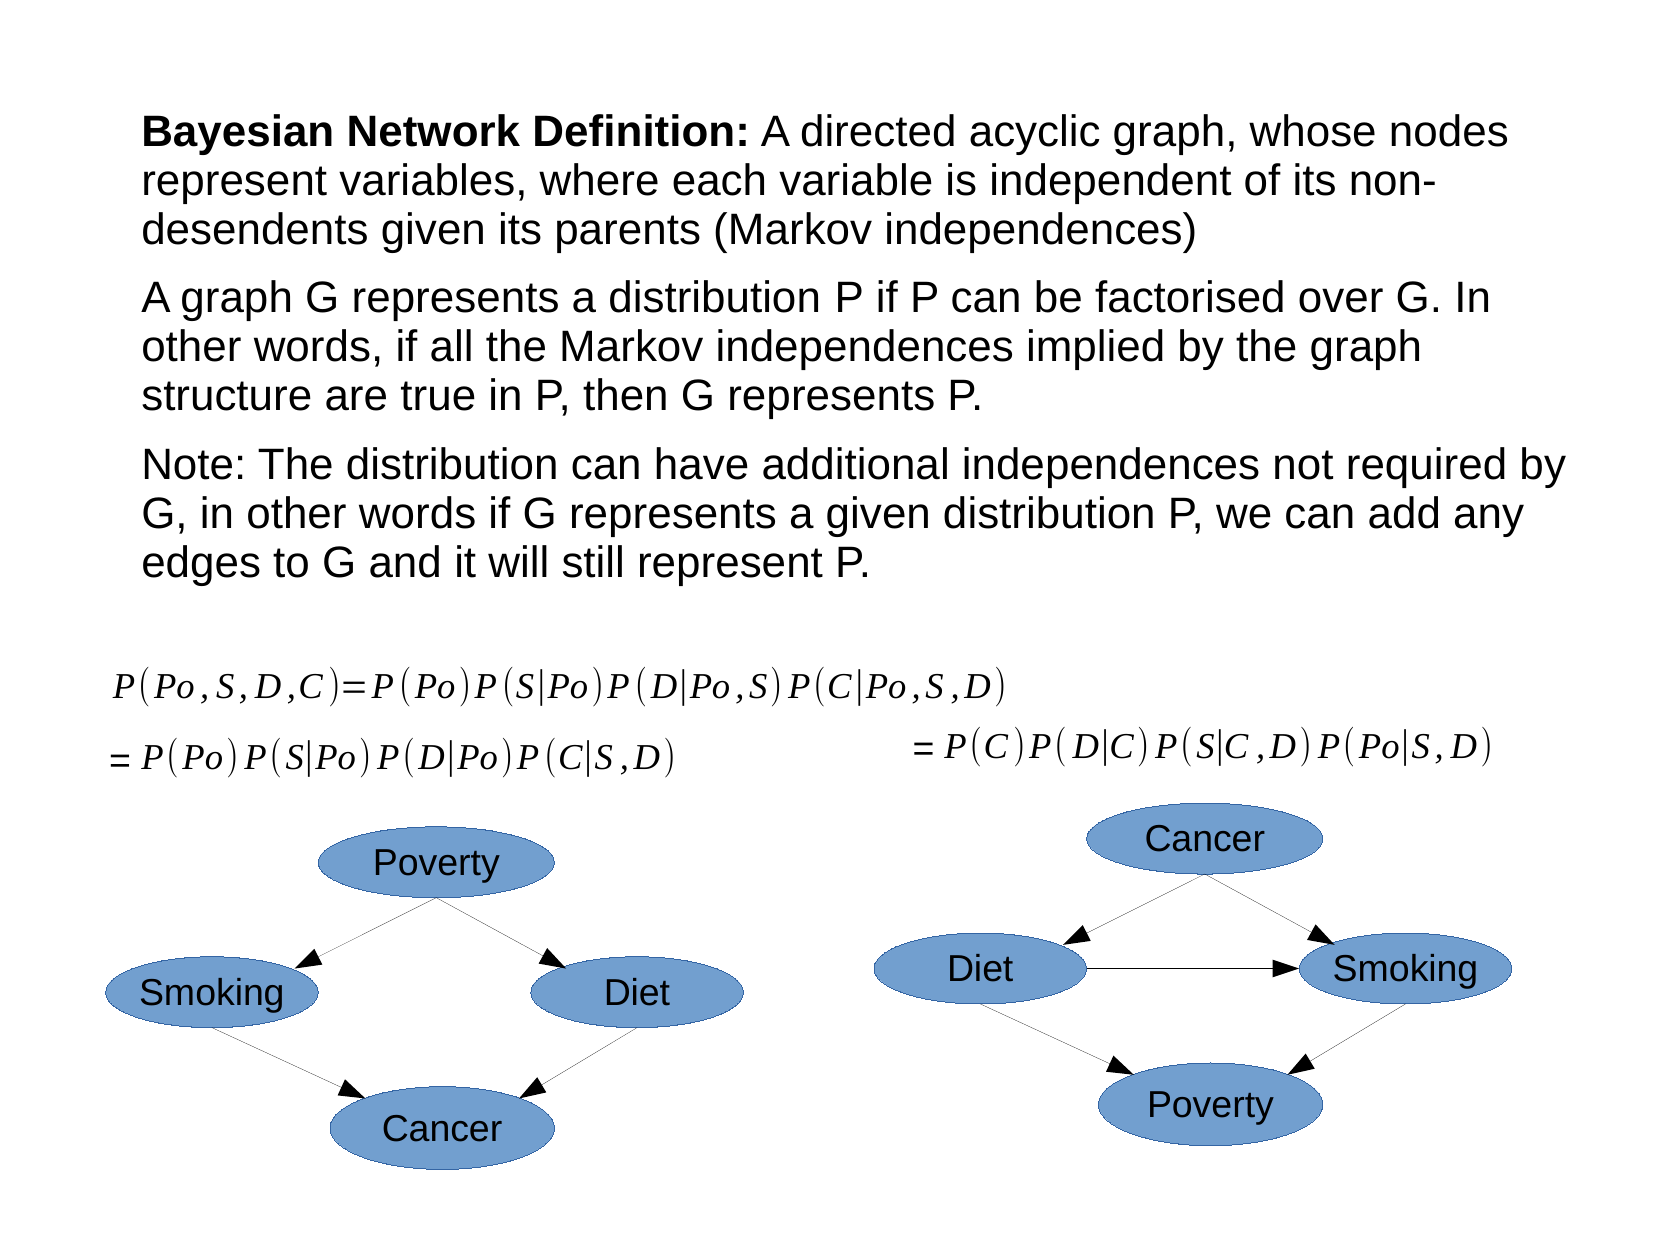

# Bayesian Network Definition: A directed acyclic graph, whose nodes represent variables, where each variable is independent of its non-desendents given its parents (Markov independences)
A graph G represents a distribution P if P can be factorised over G. In other words, if all the Markov independences implied by the graph structure are true in P, then G represents P.
Note: The distribution can have additional independences not required by G, in other words if G represents a given distribution P, we can add any edges to G and it will still represent P.
=
=
Cancer
Poverty
Diet
Smoking
Smoking
Diet
Poverty
Cancer